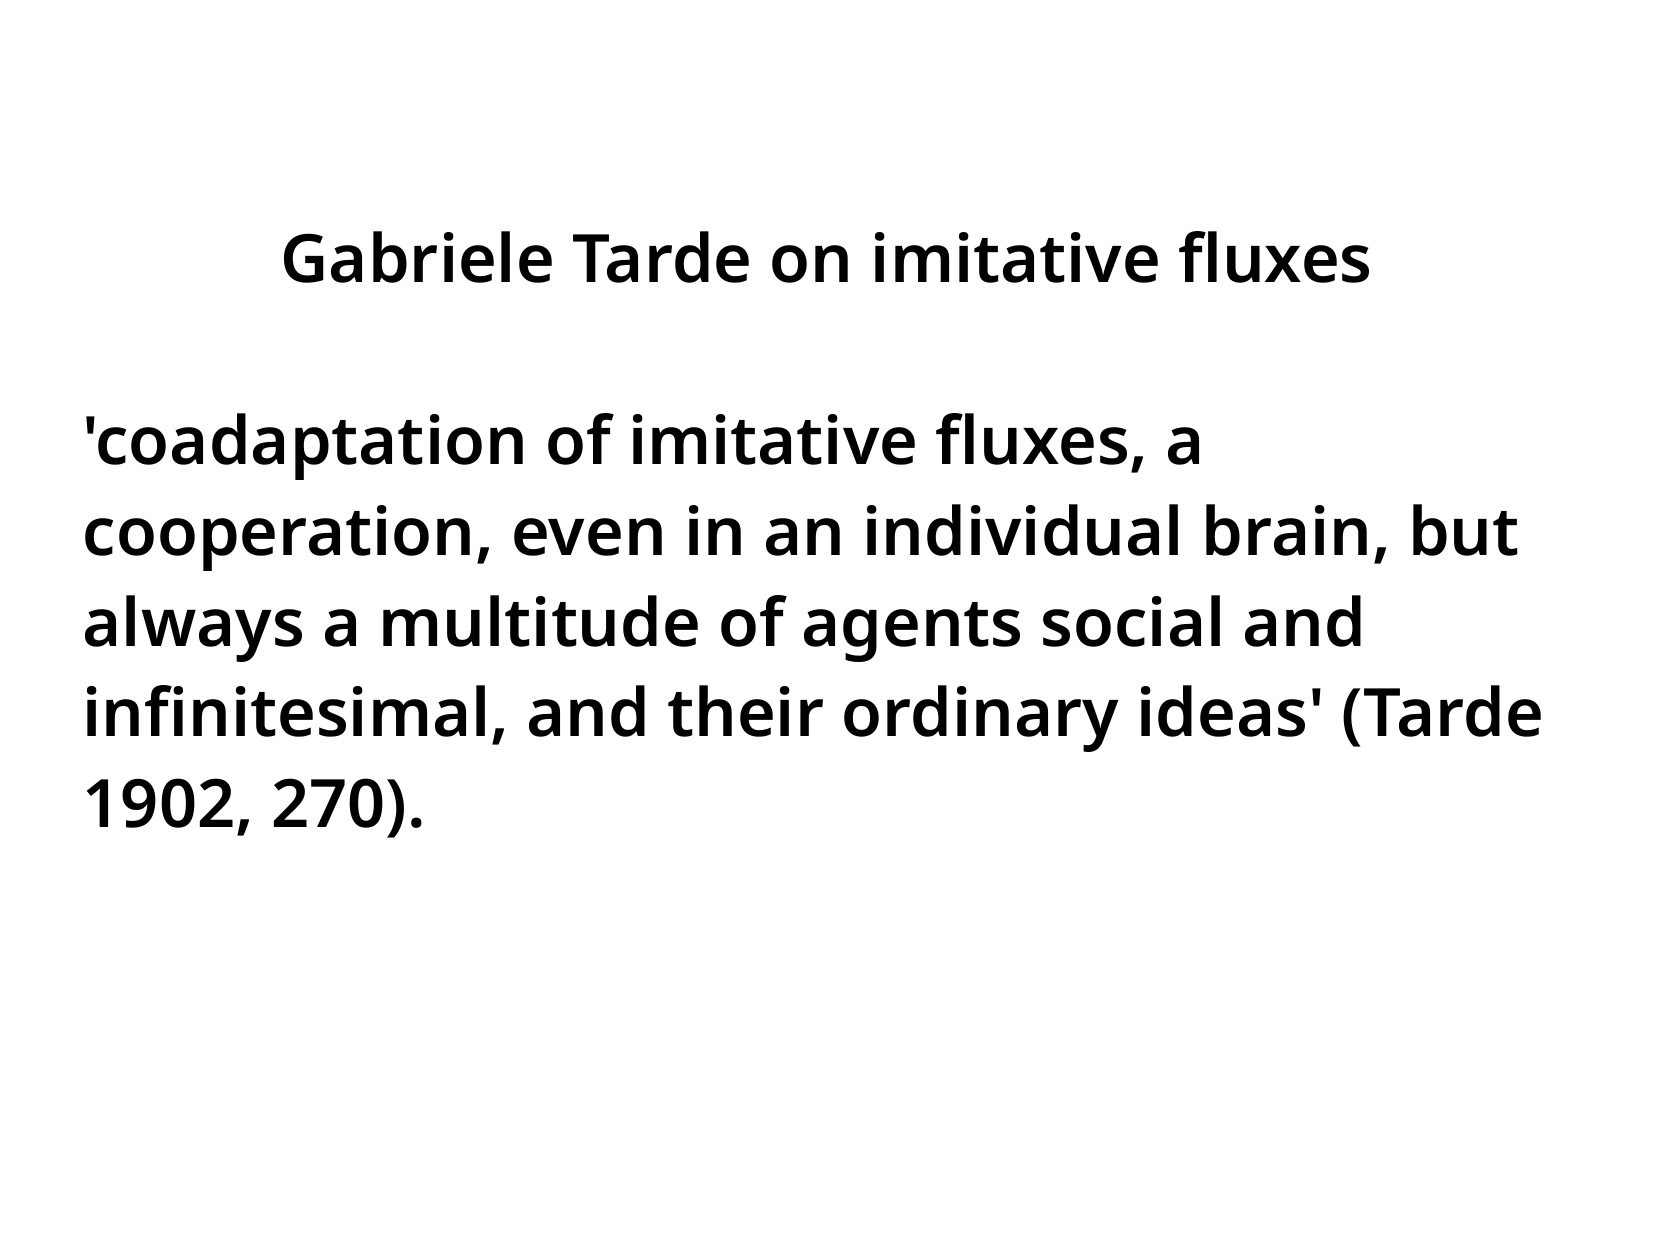

# Gabriele Tarde on imitative fluxes
'coadaptation of imitative fluxes, a cooperation, even in an individual brain, but always a multitude of agents social and infinitesimal, and their ordinary ideas' (Tarde 1902, 270).